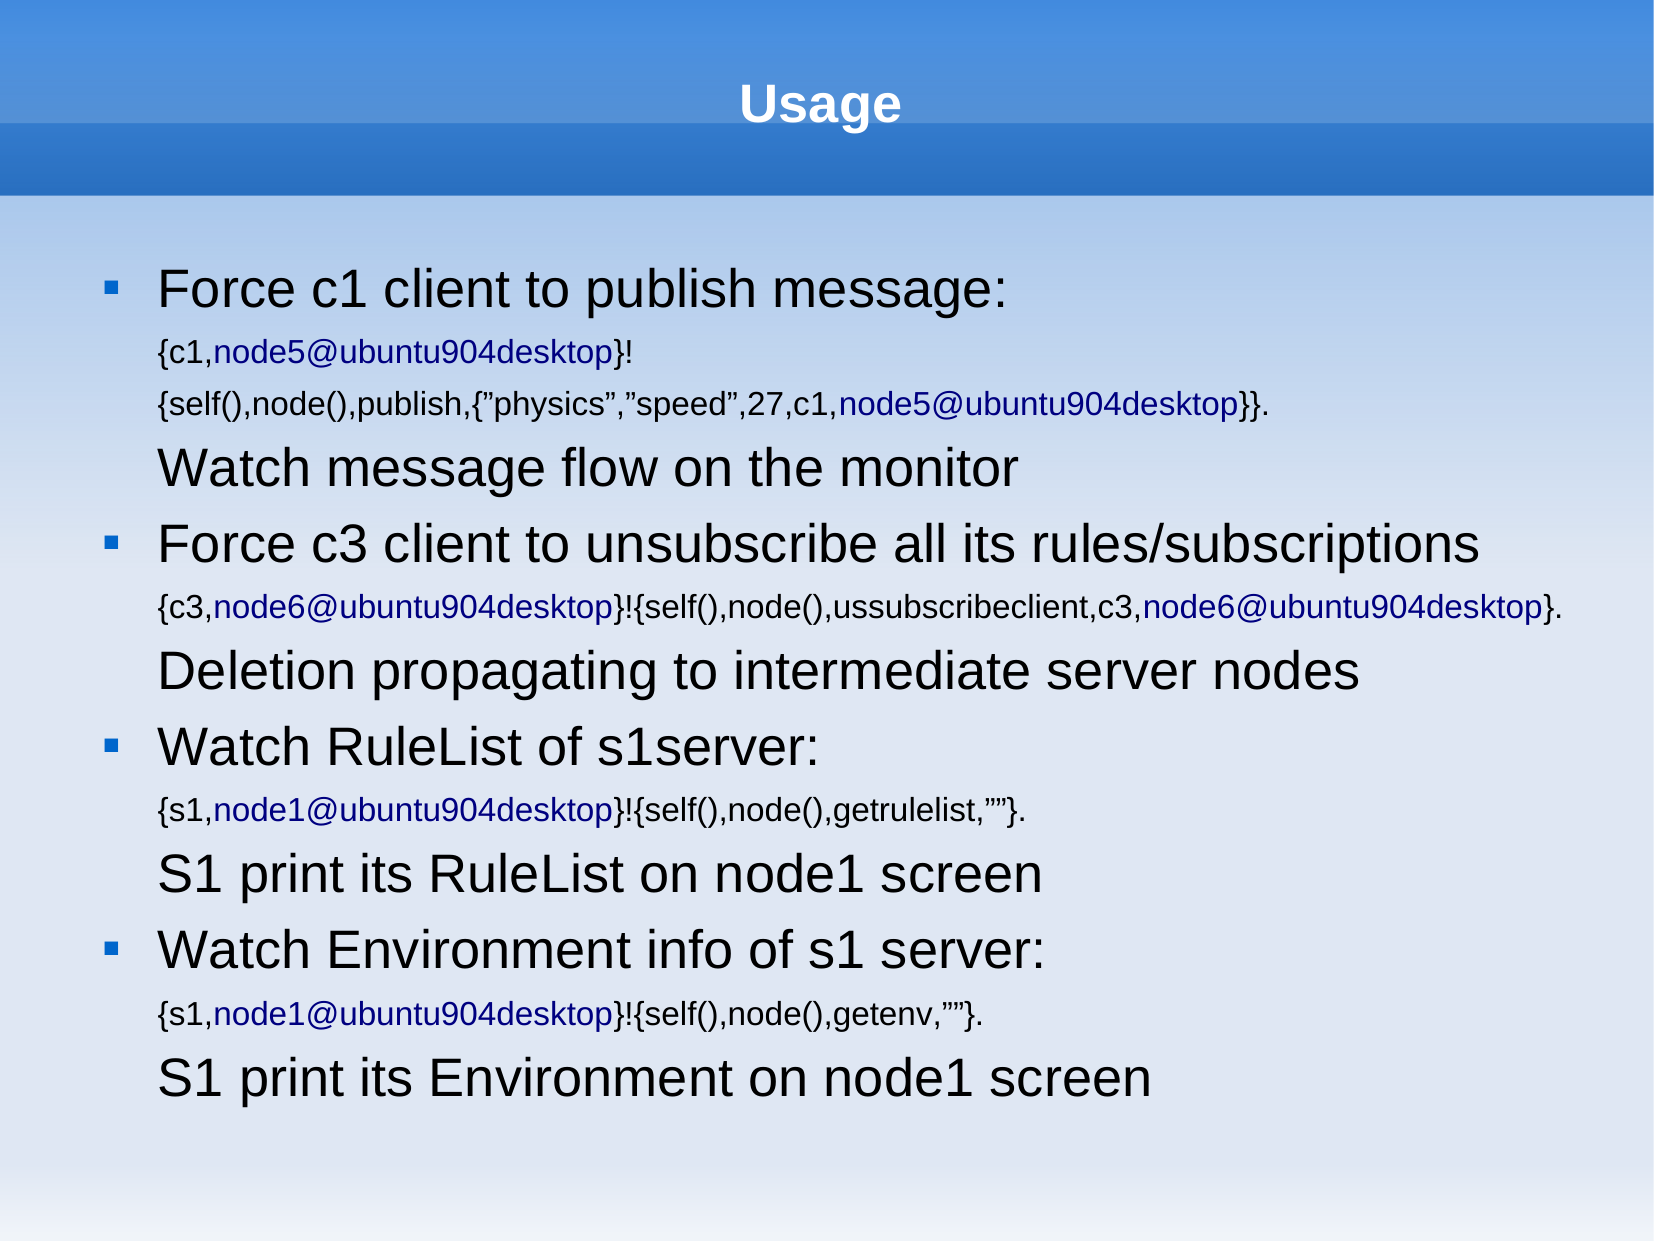

# Usage
Force c1 client to publish message:
{c1,node5@ubuntu904desktop}!
{self(),node(),publish,{”physics”,”speed”,27,c1,node5@ubuntu904desktop}}.
Watch message flow on the monitor
Force c3 client to unsubscribe all its rules/subscriptions
{c3,node6@ubuntu904desktop}!{self(),node(),ussubscribeclient,c3,node6@ubuntu904desktop}.
Deletion propagating to intermediate server nodes
Watch RuleList of s1server:
{s1,node1@ubuntu904desktop}!{self(),node(),getrulelist,””}.
S1 print its RuleList on node1 screen
Watch Environment info of s1 server:
{s1,node1@ubuntu904desktop}!{self(),node(),getenv,””}.
S1 print its Environment on node1 screen